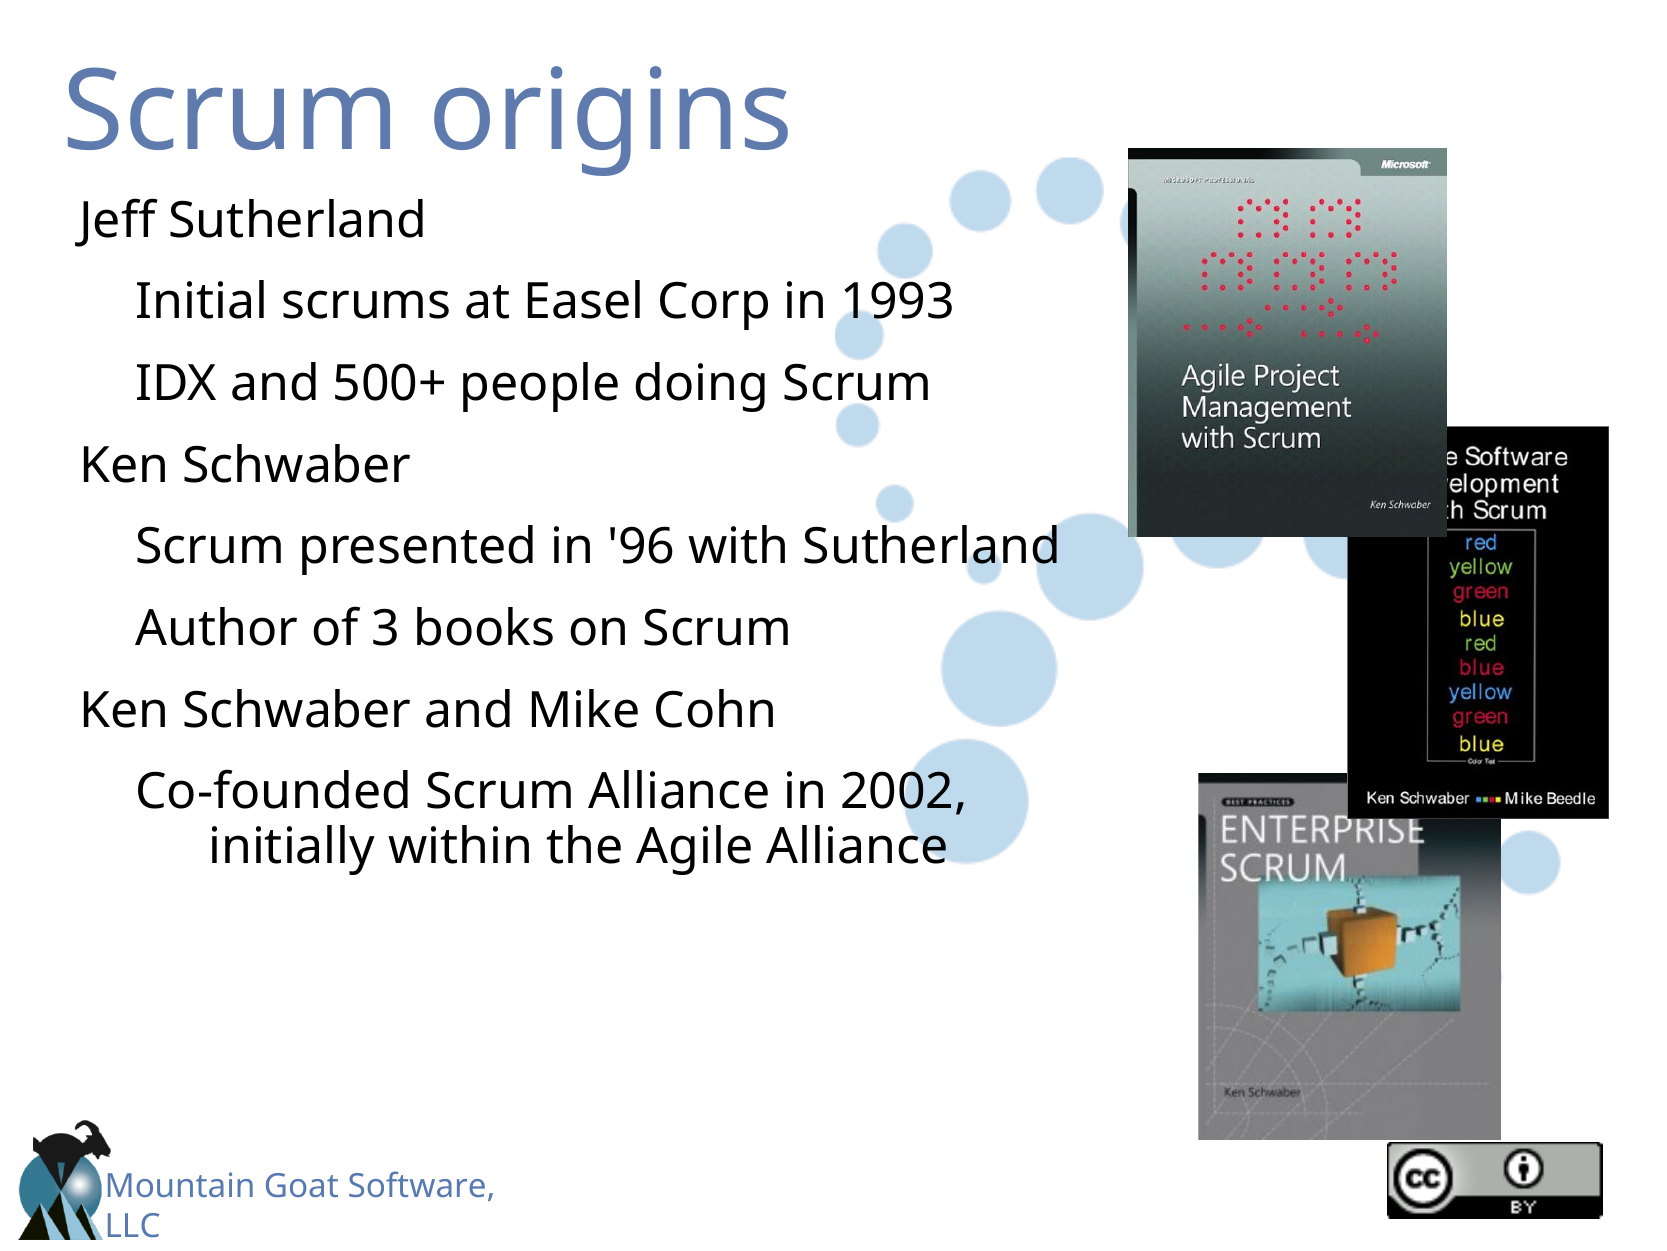

# Scrum origins
Jeff Sutherland
Initial scrums at Easel Corp in 1993
IDX and 500+ people doing Scrum
Ken Schwaber
Scrum presented in '96 with Sutherland
Author of 3 books on Scrum
Ken Schwaber and Mike Cohn
Co-founded Scrum Alliance in 2002,
initially within the Agile Alliance